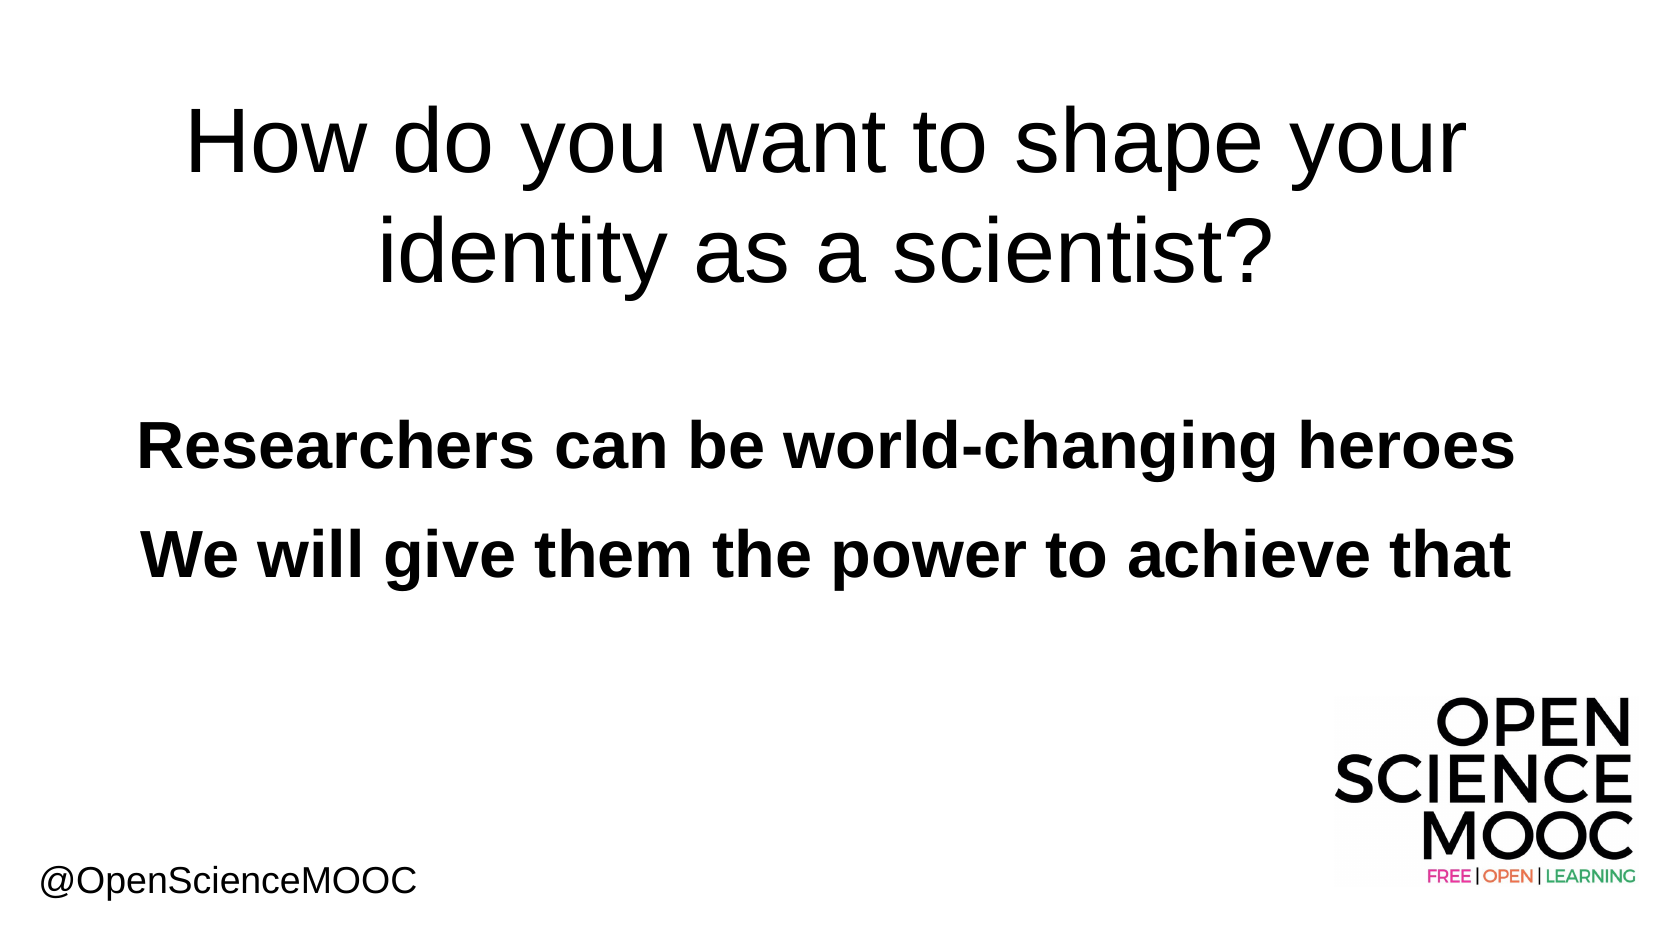

# How do you want to shape your identity as a scientist?
Researchers can be world-changing heroes
We will give them the power to achieve that
@OpenScienceMOOC